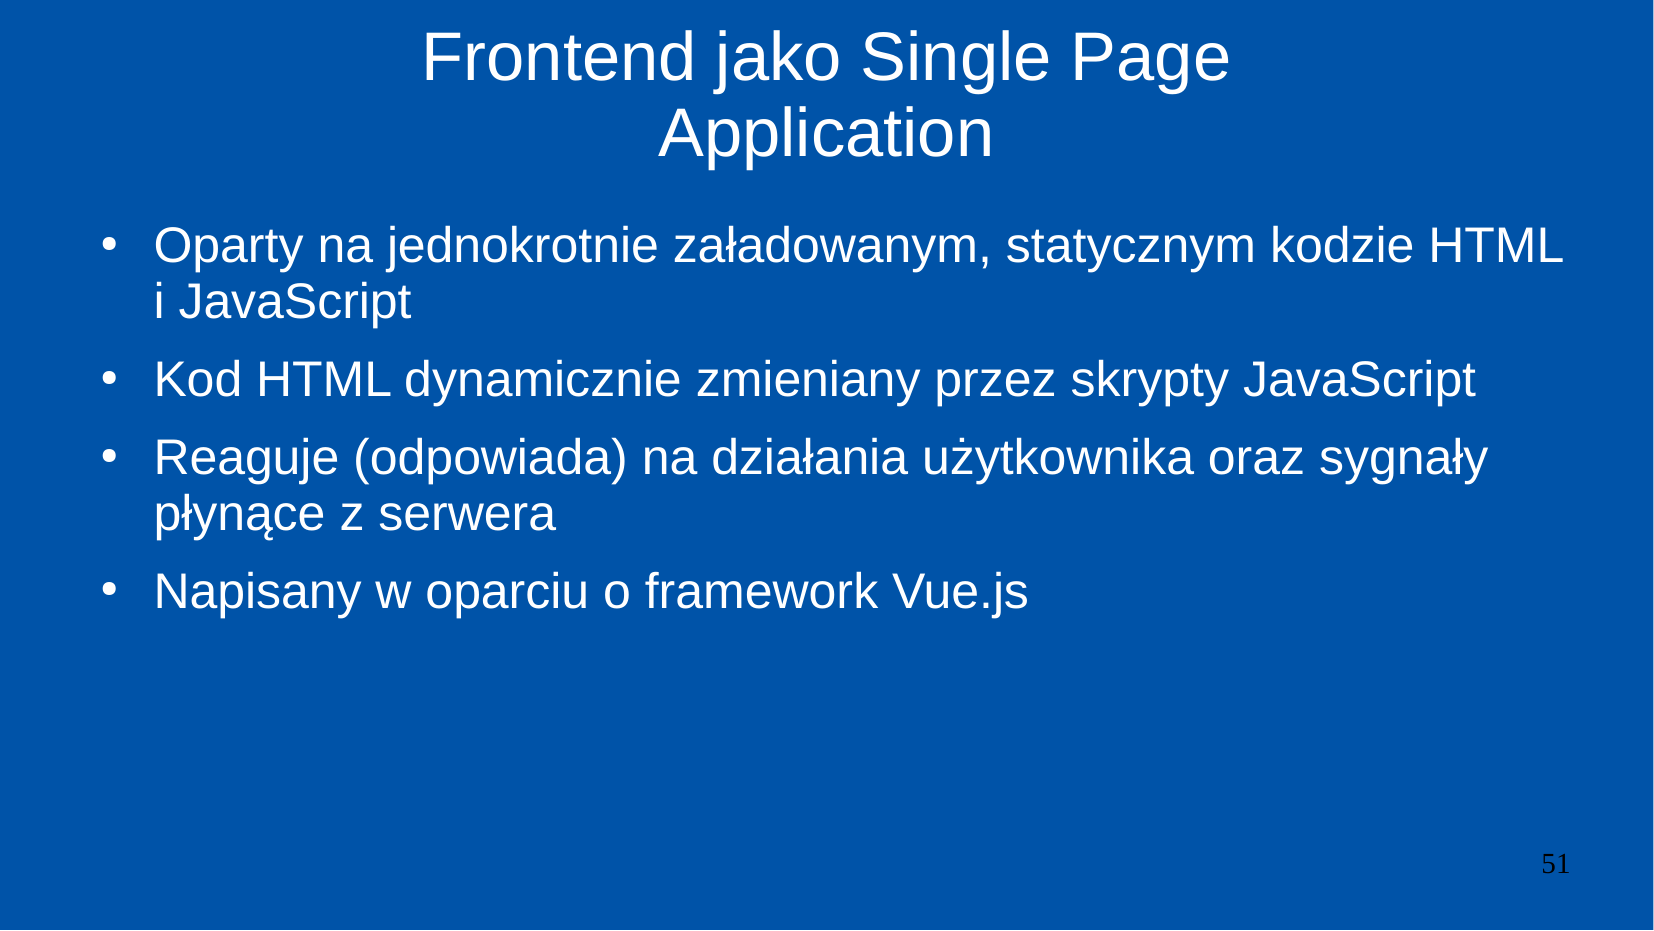

# Frontend jako Single Page Application
Oparty na jednokrotnie załadowanym, statycznym kodzie HTML i JavaScript
Kod HTML dynamicznie zmieniany przez skrypty JavaScript
Reaguje (odpowiada) na działania użytkownika oraz sygnały płynące z serwera
Napisany w oparciu o framework Vue.js
51